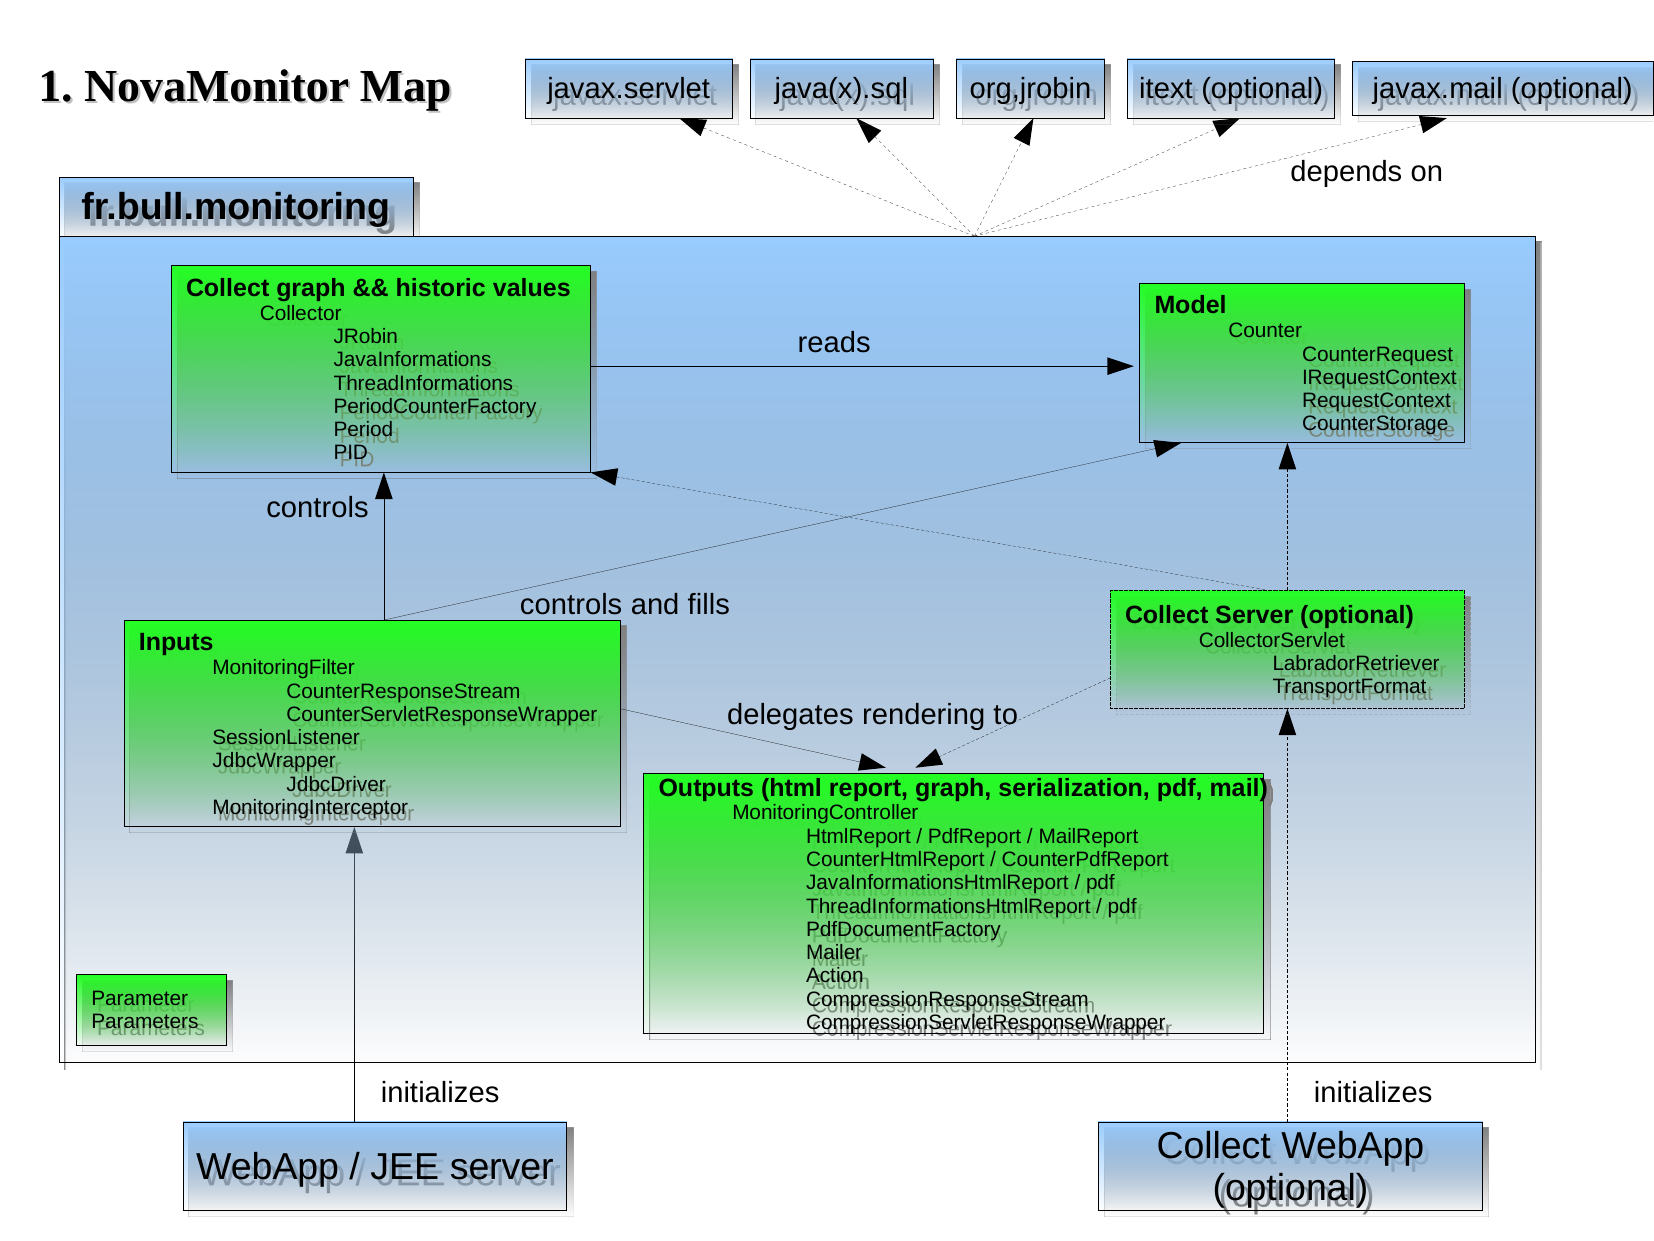

1. NovaMonitor Map
javax.servlet
java(x).sql
org,jrobin
itext (optional)
javax.mail (optional)
depends on
fr.bull.monitoring
Collect graph && historic values
	Collector
	JRobin
	JavaInformations
	ThreadInformations
	PeriodCounterFactory
	Period
	PID
Model
	Counter
	CounterRequest
	IRequestContext
	RequestContext
	CounterStorage
reads
controls
controls and fills
Collect Server (optional)
	CollectorServlet
	LabradorRetriever
	TransportFormat
Inputs
	MonitoringFilter
	CounterResponseStream
	CounterServletResponseWrapper
SessionListener
JdbcWrapper
	JdbcDriver
MonitoringInterceptor
delegates rendering to
Outputs (html report, graph, serialization, pdf, mail)
	MonitoringController
	HtmlReport / PdfReport / MailReport
	CounterHtmlReport / CounterPdfReport
	JavaInformationsHtmlReport / pdf
	ThreadInformationsHtmlReport / pdf
	PdfDocumentFactory
	Mailer
	Action
	CompressionResponseStream
	CompressionServletResponseWrapper
Parameter
Parameters
initializes
initializes
WebApp / JEE server
Collect WebApp
(optional)